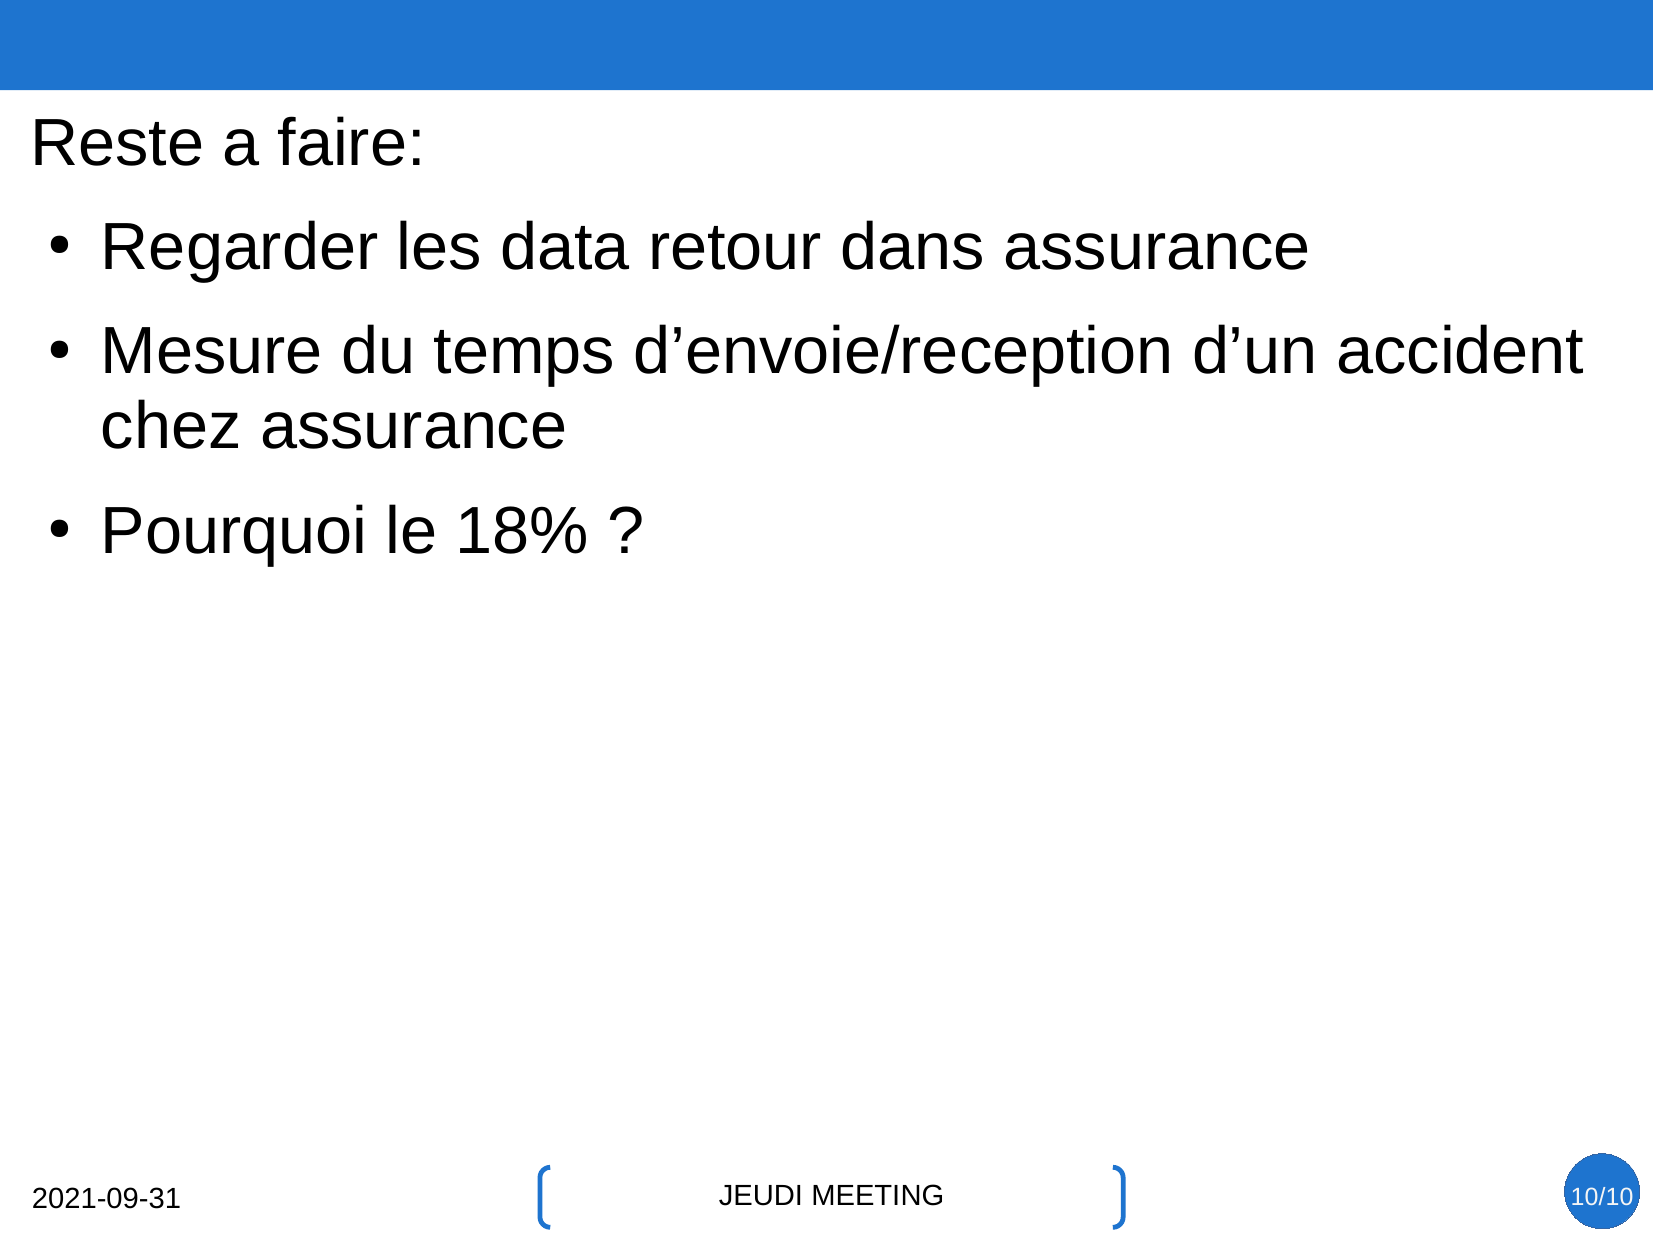

#
Reste a faire:
Regarder les data retour dans assurance
Mesure du temps d’envoie/reception d’un accident chez assurance
Pourquoi le 18% ?